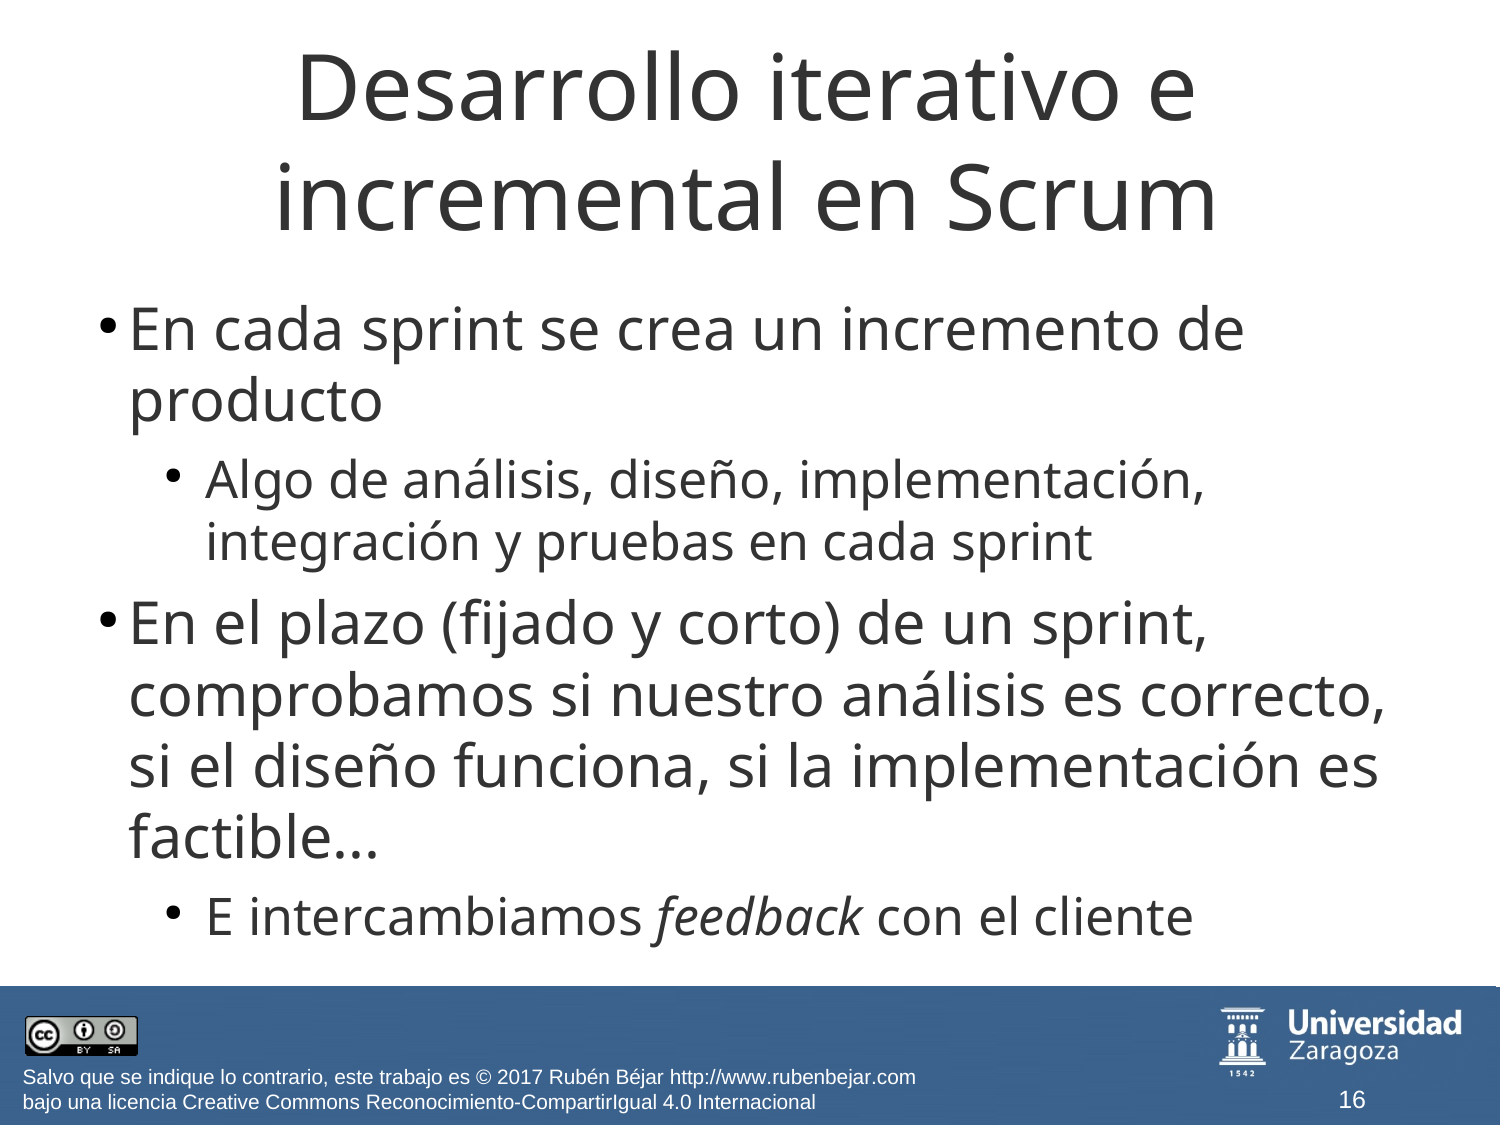

# Desarrollo iterativo e incremental en Scrum
En cada sprint se crea un incremento de producto
Algo de análisis, diseño, implementación, integración y pruebas en cada sprint
En el plazo (fijado y corto) de un sprint, comprobamos si nuestro análisis es correcto, si el diseño funciona, si la implementación es factible...
E intercambiamos feedback con el cliente